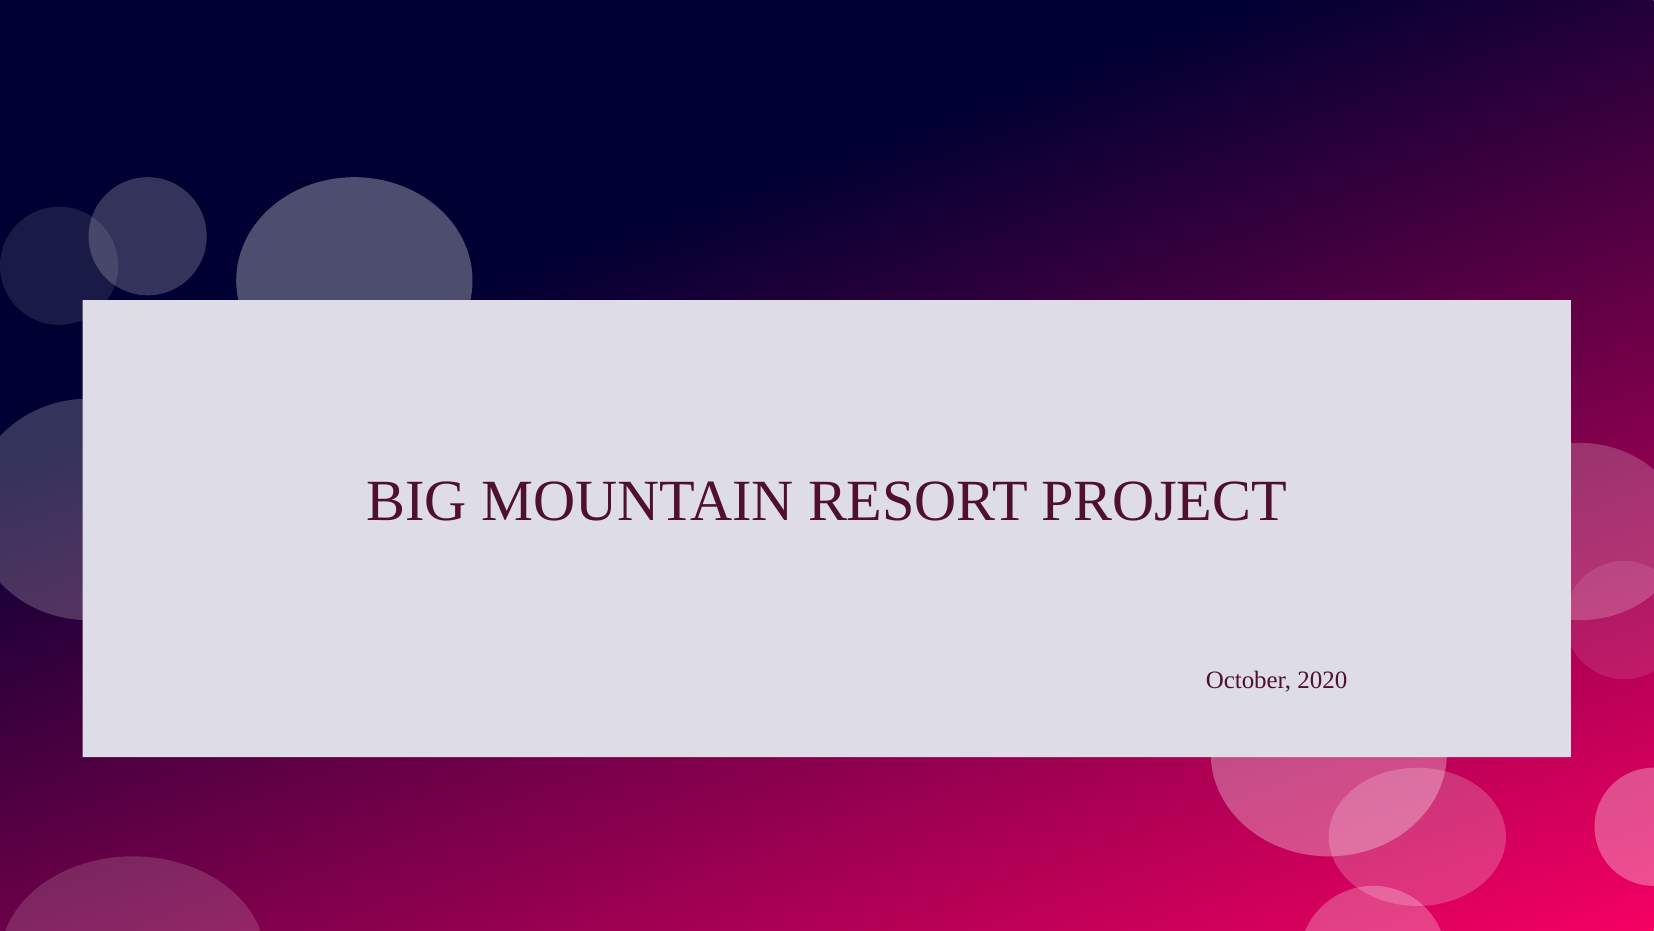

# BIG MOUNTAIN RESORT PROJECT
	 		 		October, 2020